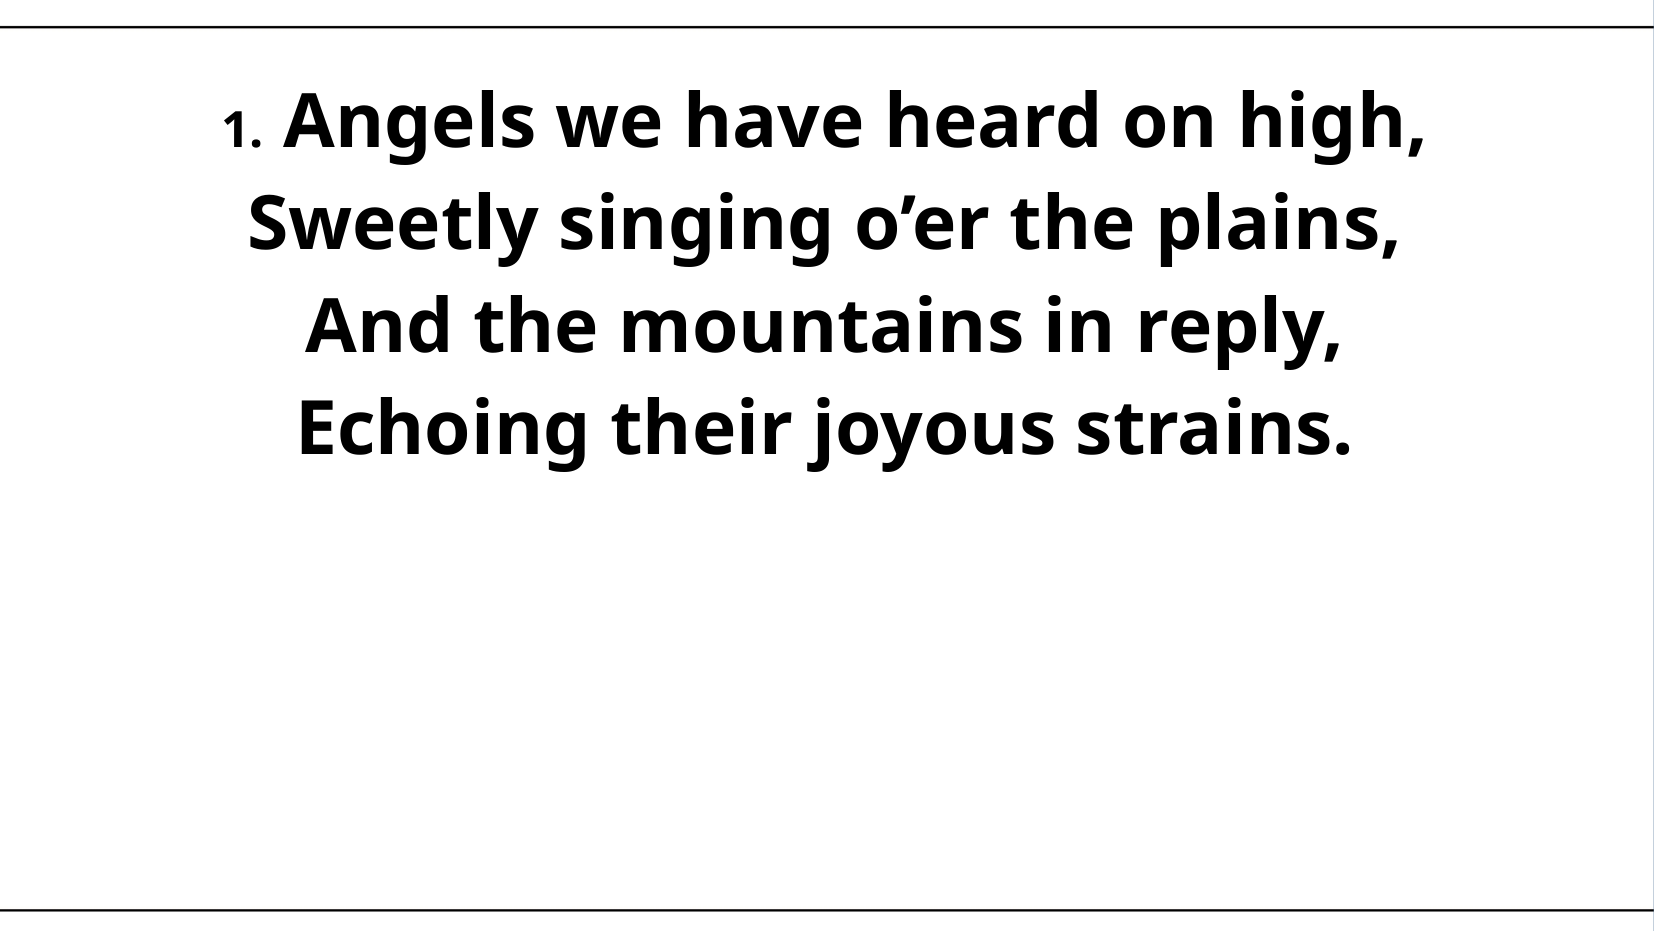

1. Angels we have heard on high,
Sweetly singing o’er the plains,
And the mountains in reply,
Echoing their joyous strains.